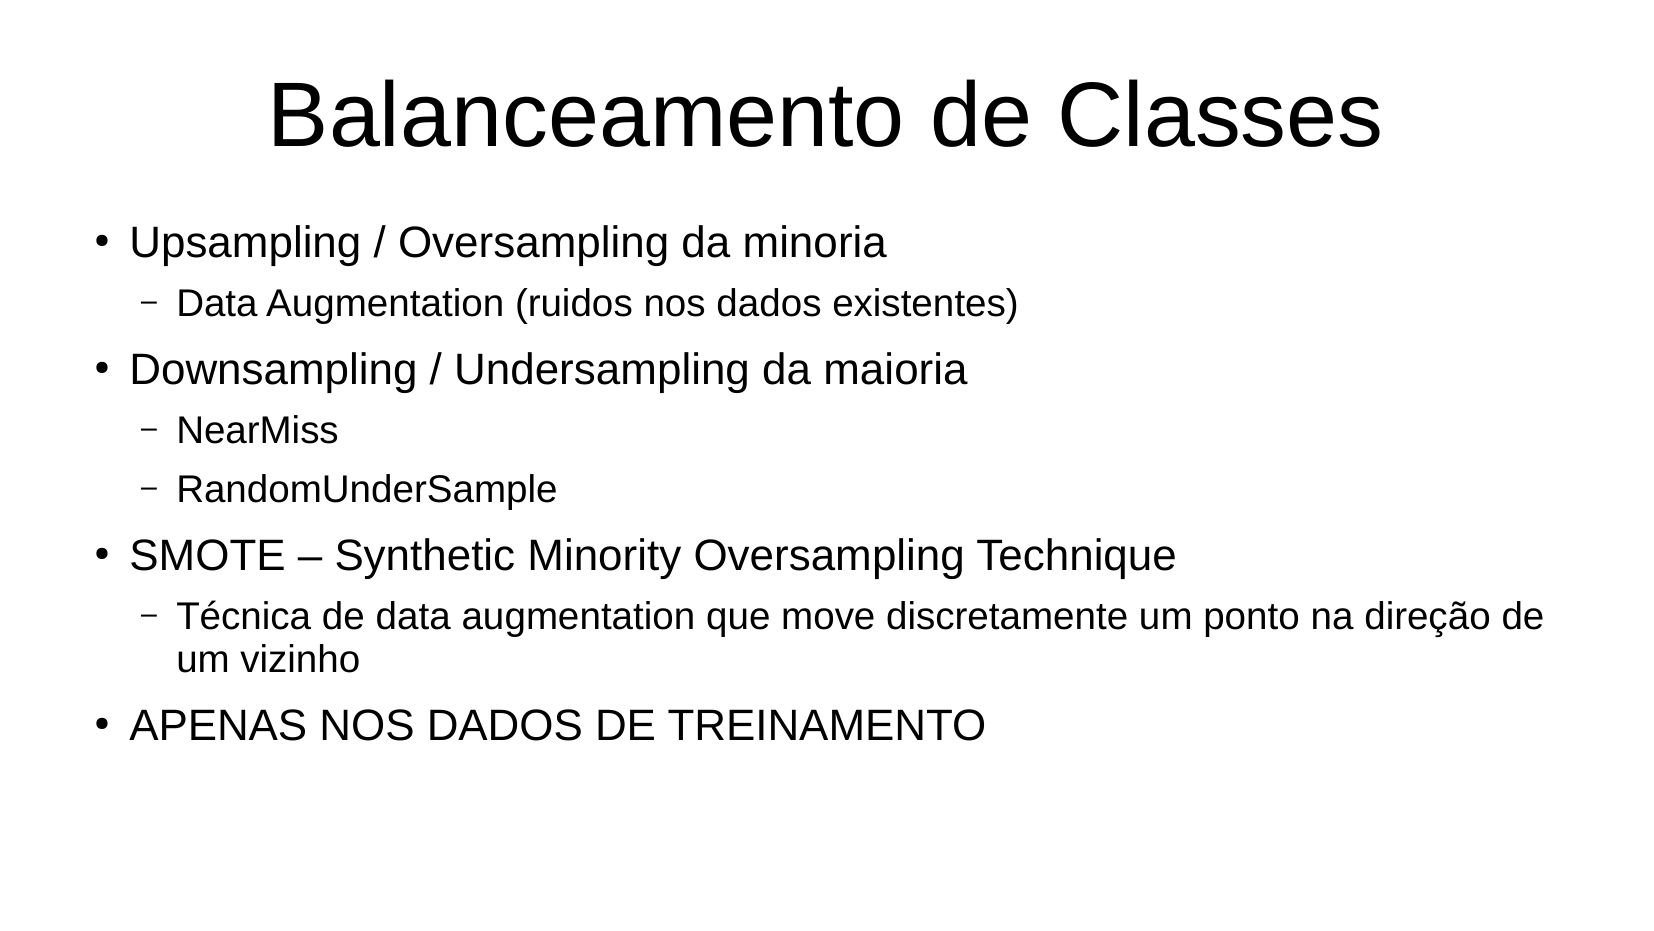

# Balanceamento de Classes
Upsampling / Oversampling da minoria
Data Augmentation (ruidos nos dados existentes)
Downsampling / Undersampling da maioria
NearMiss
RandomUnderSample
SMOTE – Synthetic Minority Oversampling Technique
Técnica de data augmentation que move discretamente um ponto na direção de um vizinho
APENAS NOS DADOS DE TREINAMENTO